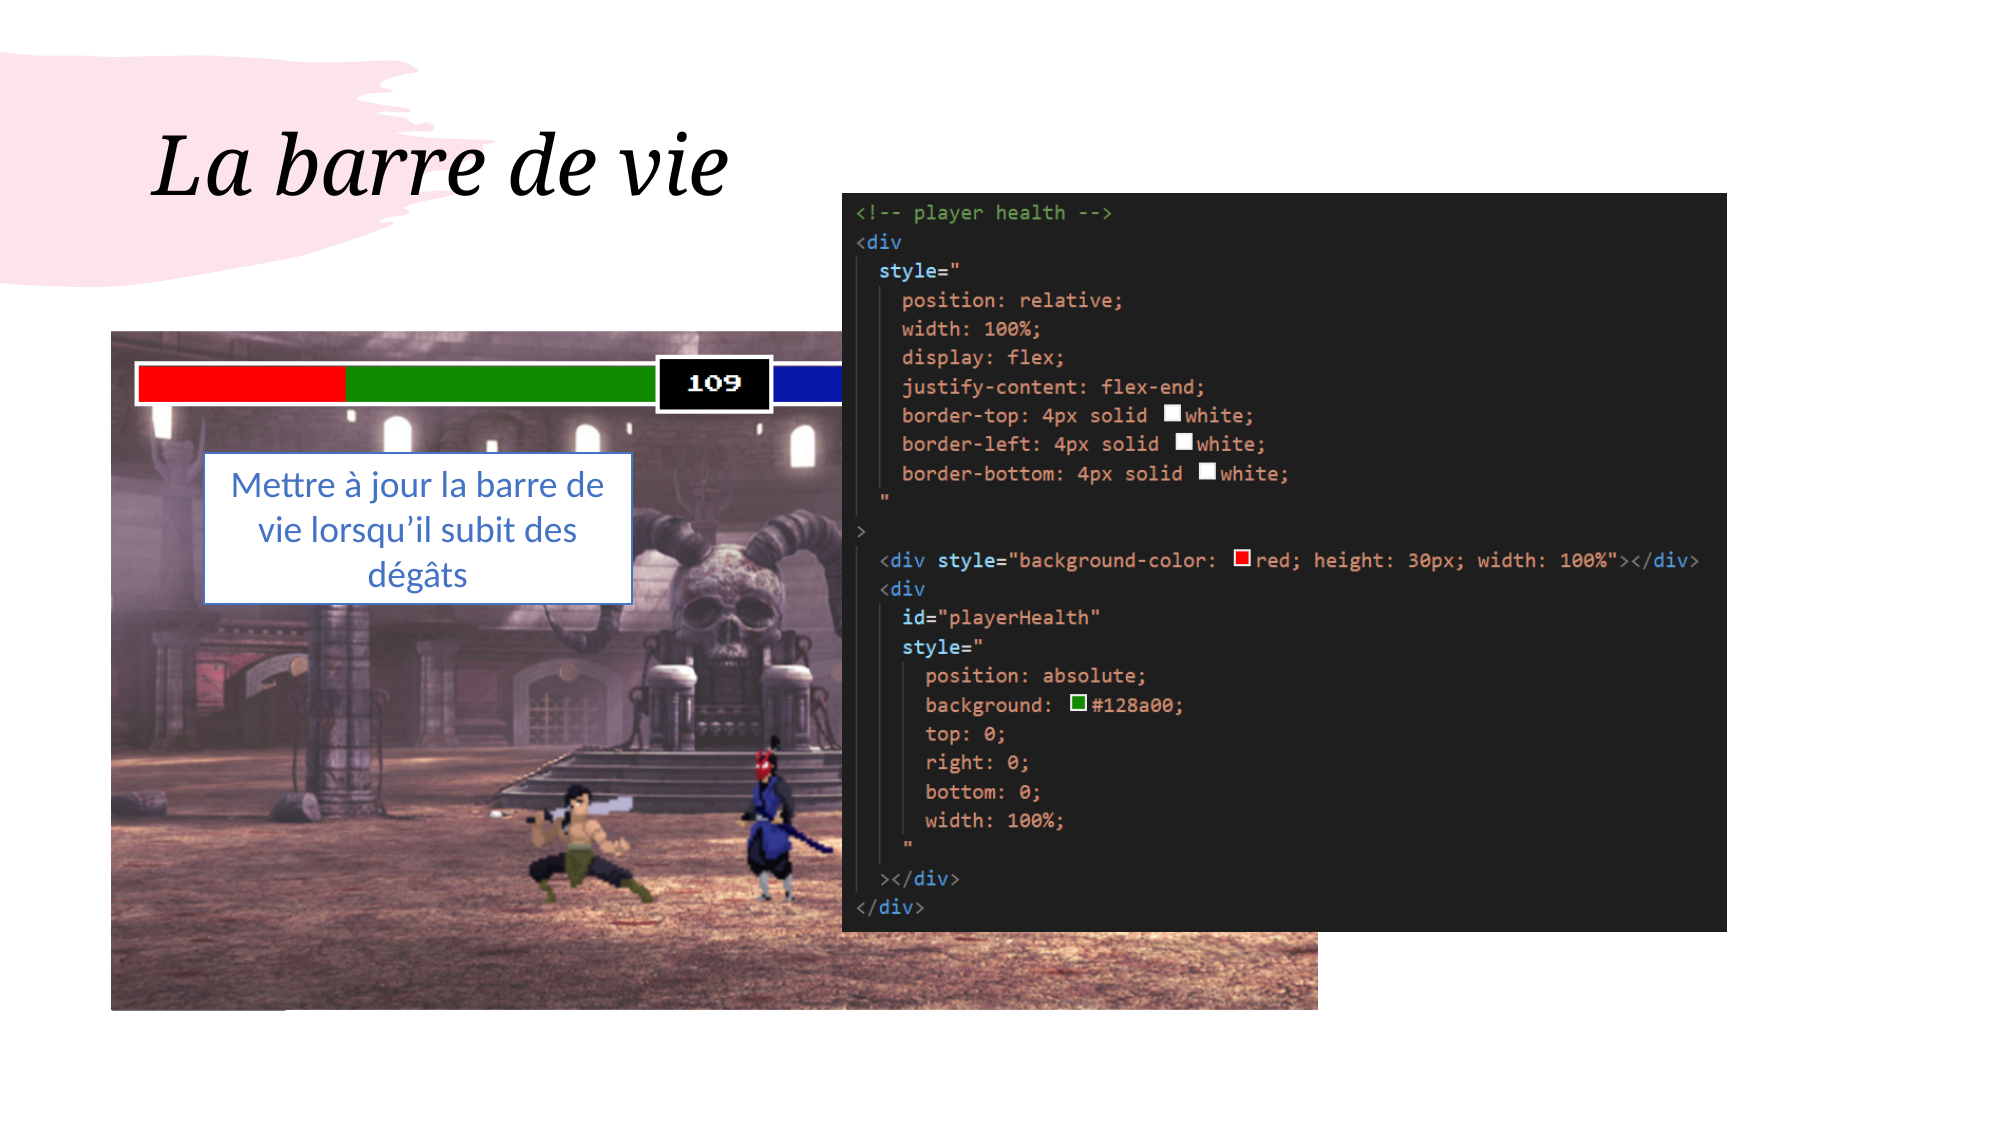

# La barre de vie
Mettre à jour la barre de vie lorsqu’il subit des dégâts